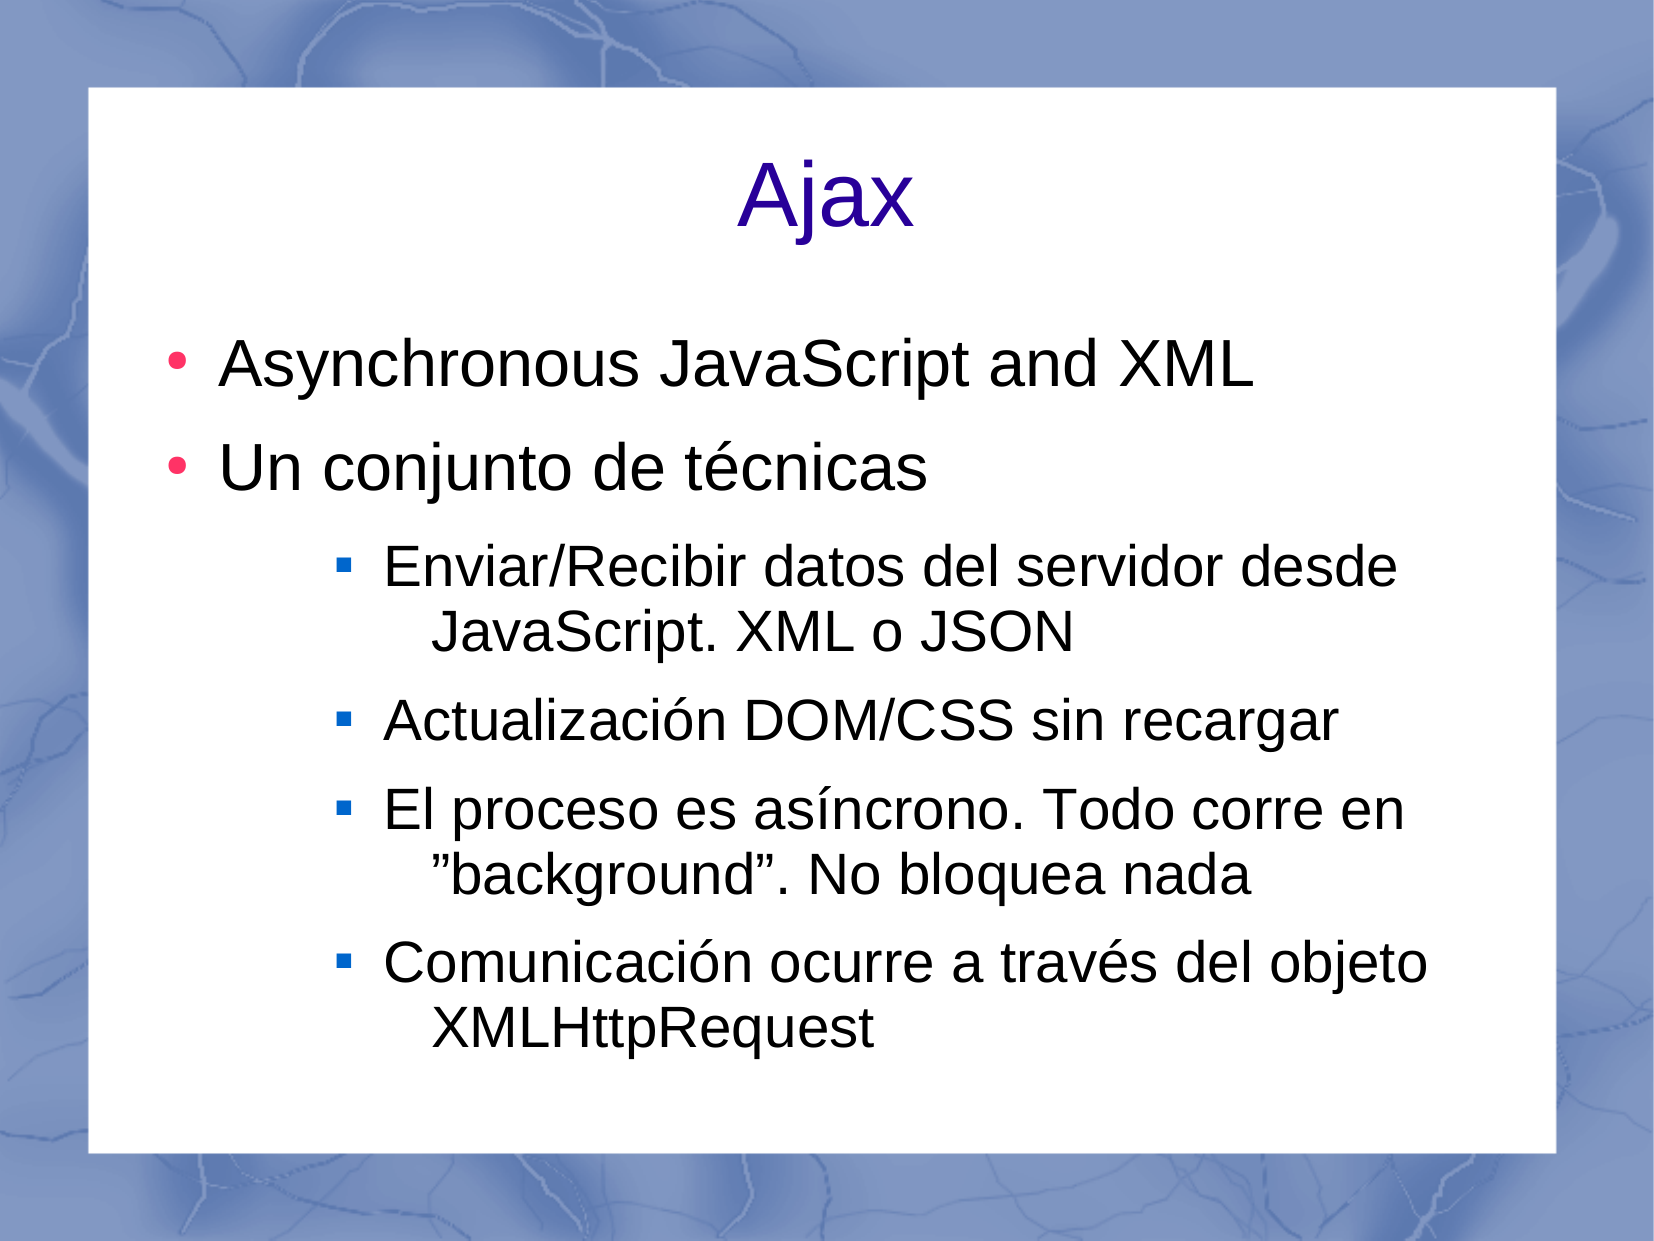

# Ajax
Asynchronous JavaScript and XML
Un conjunto de técnicas
Enviar/Recibir datos del servidor desde JavaScript. XML o JSON
Actualización DOM/CSS sin recargar
El proceso es asíncrono. Todo corre en ”background”. No bloquea nada
Comunicación ocurre a través del objeto XMLHttpRequest